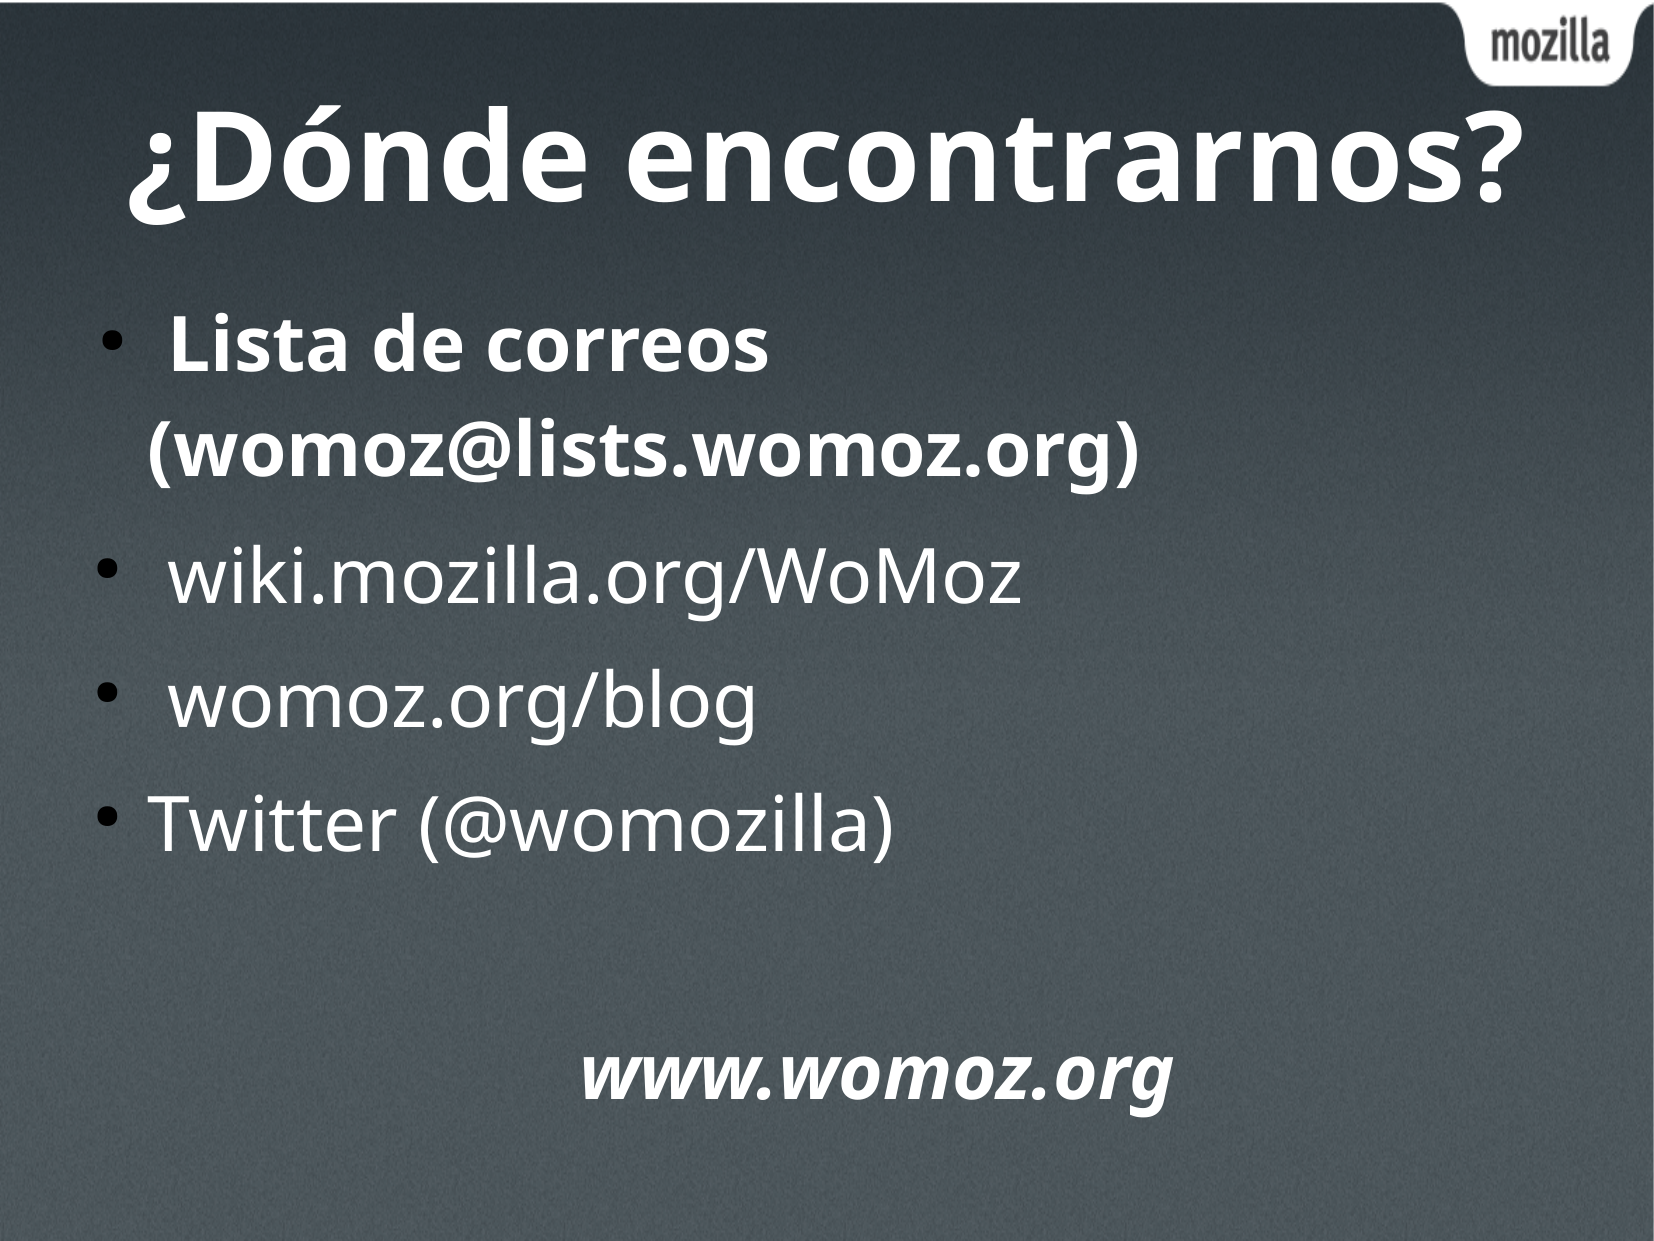

# ¿Dónde encontrarnos?
 Lista de correos (womoz@lists.womoz.org)
 wiki.mozilla.org/WoMoz
 womoz.org/blog
Twitter (@womozilla)
www.womoz.org